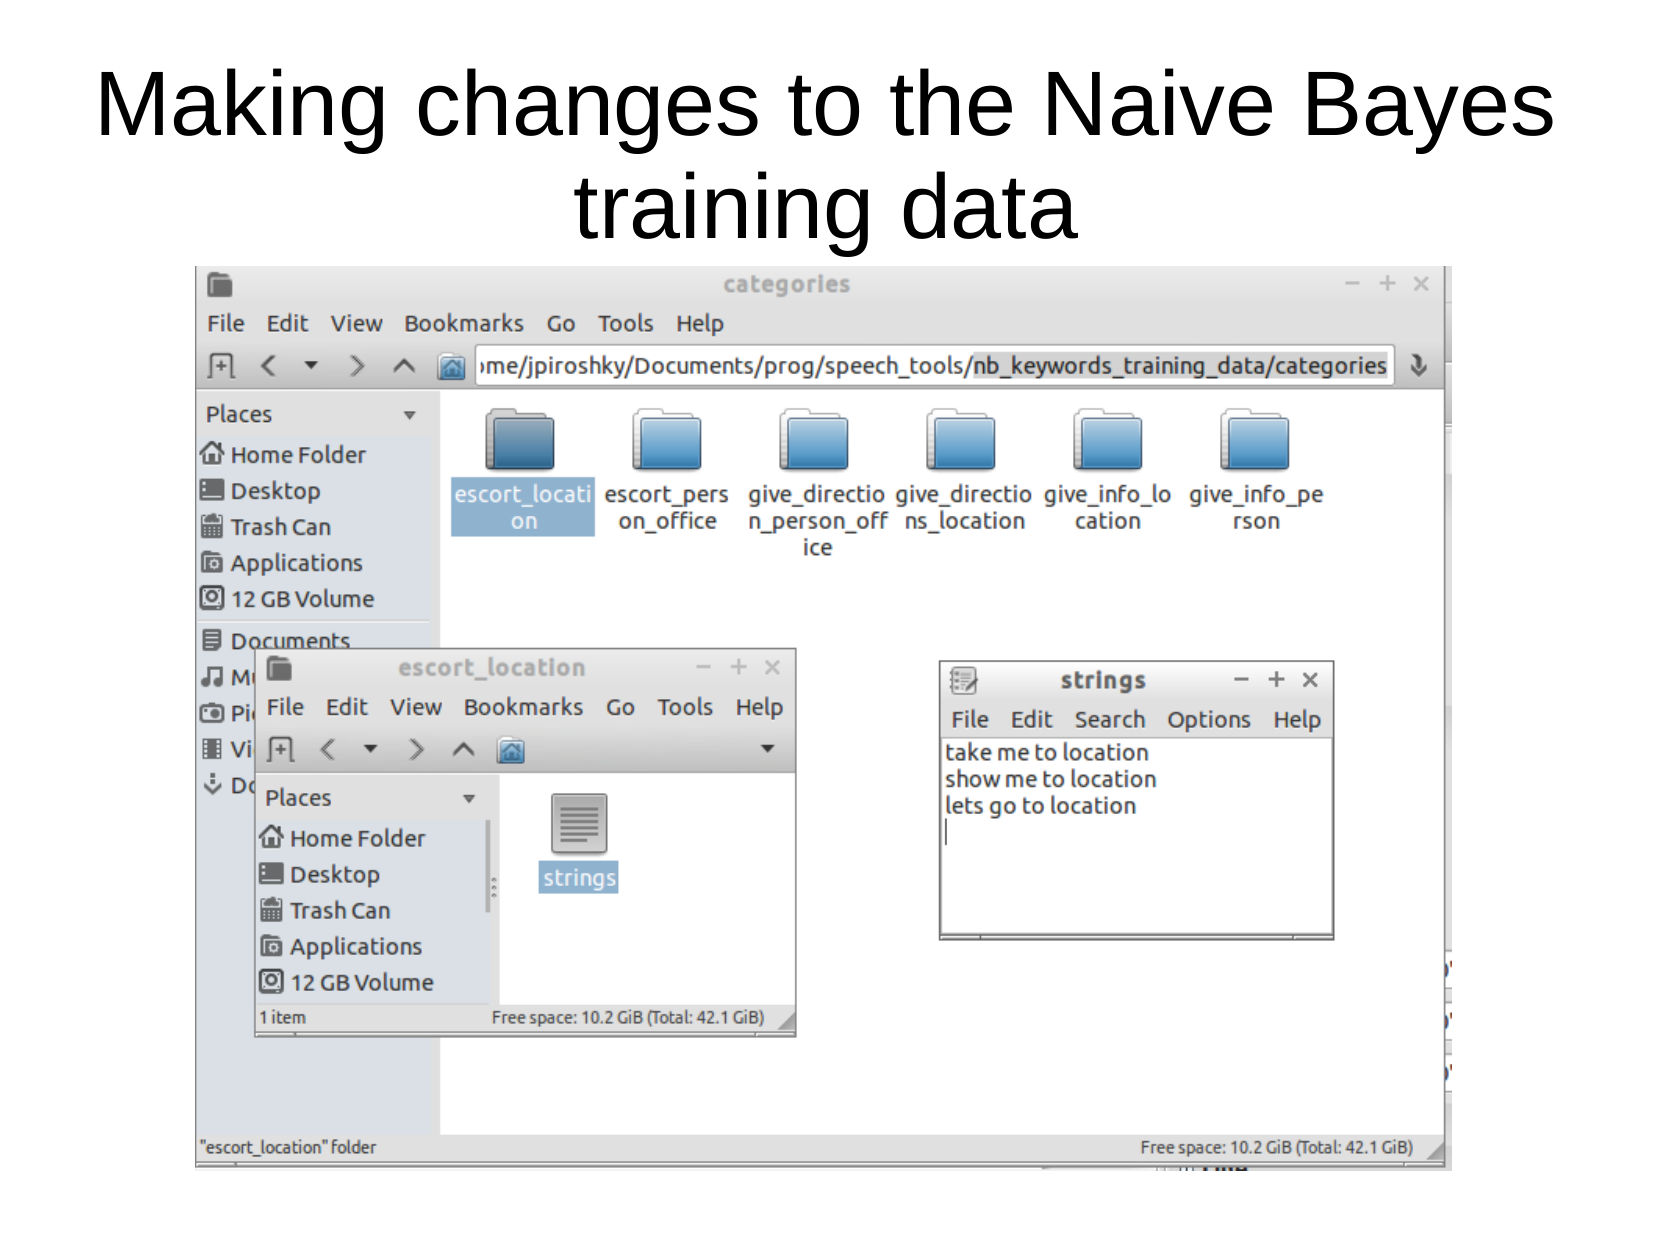

# Making changes to the Naive Bayes training data